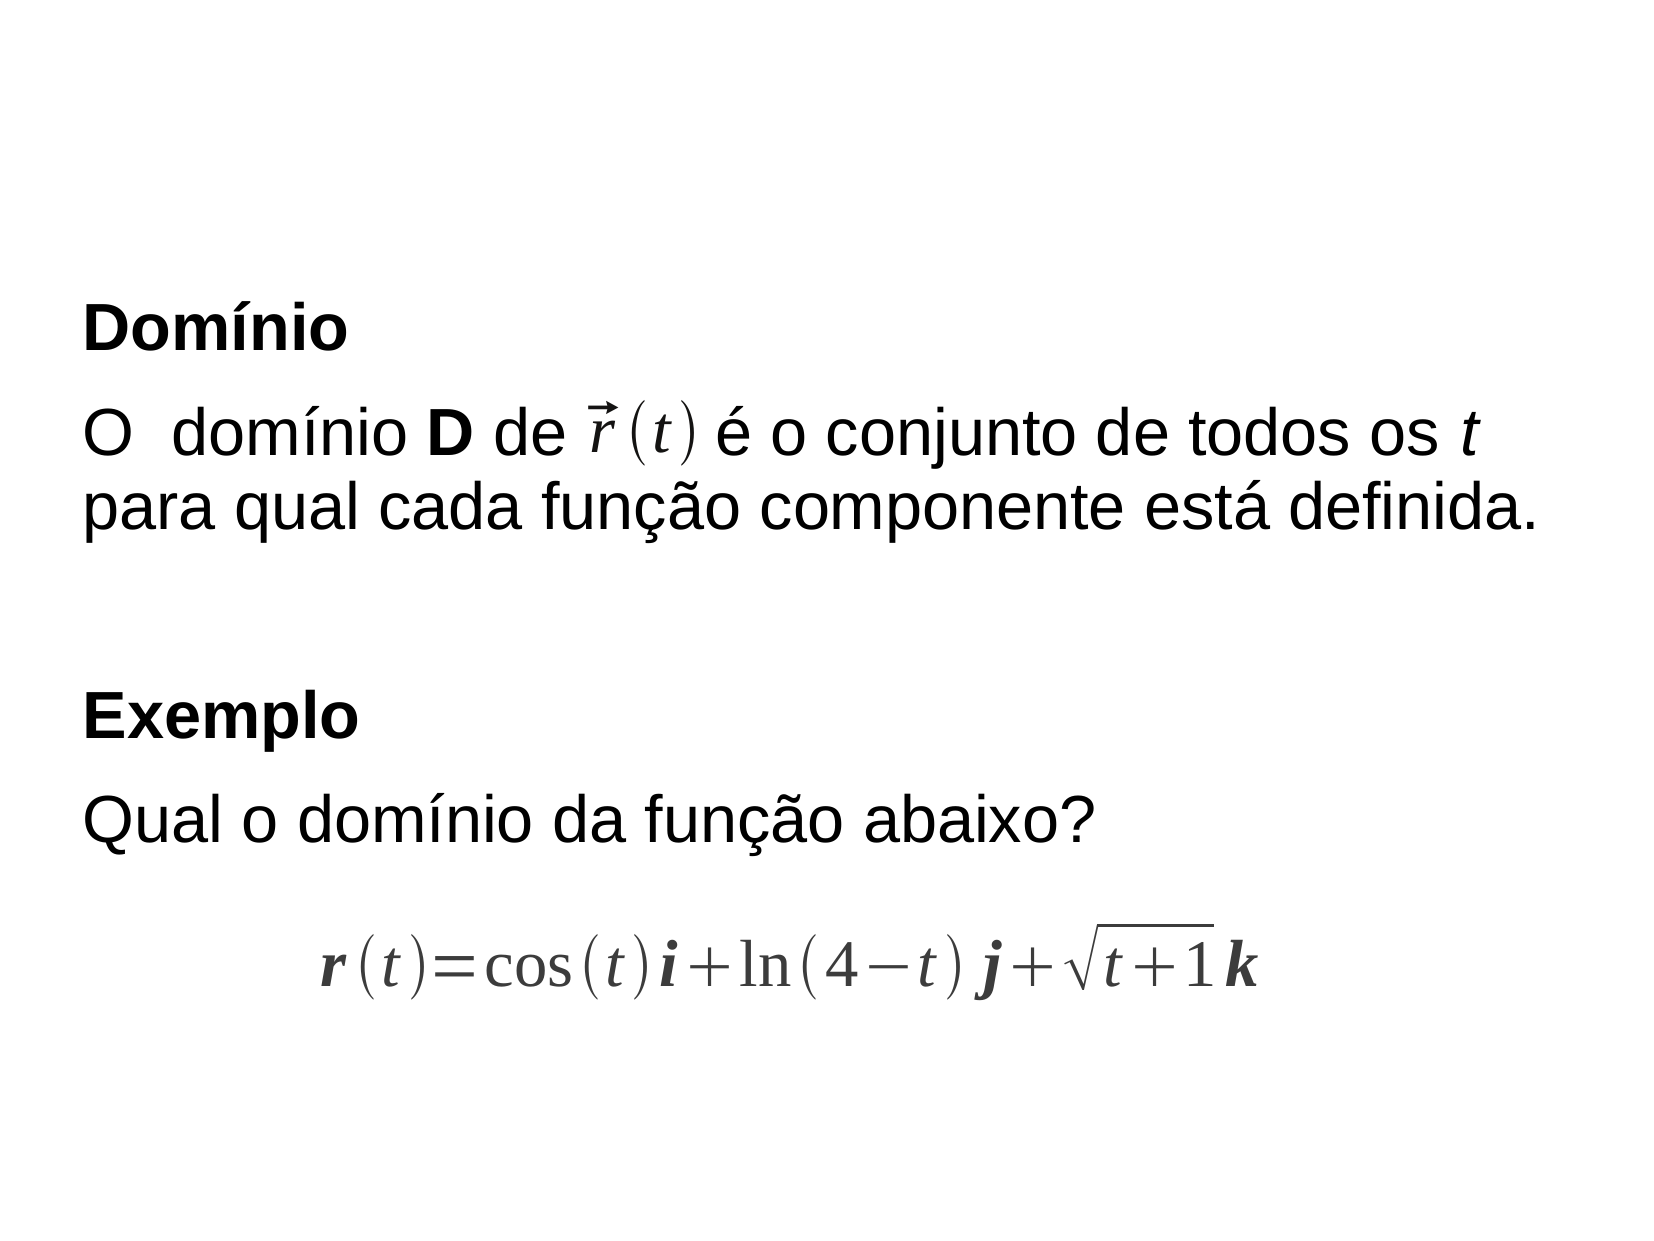

Funções Vetoriais
# Domínio
O domínio D de é o conjunto de todos os t para qual cada função componente está definida.
Exemplo
Qual o domínio da função abaixo?